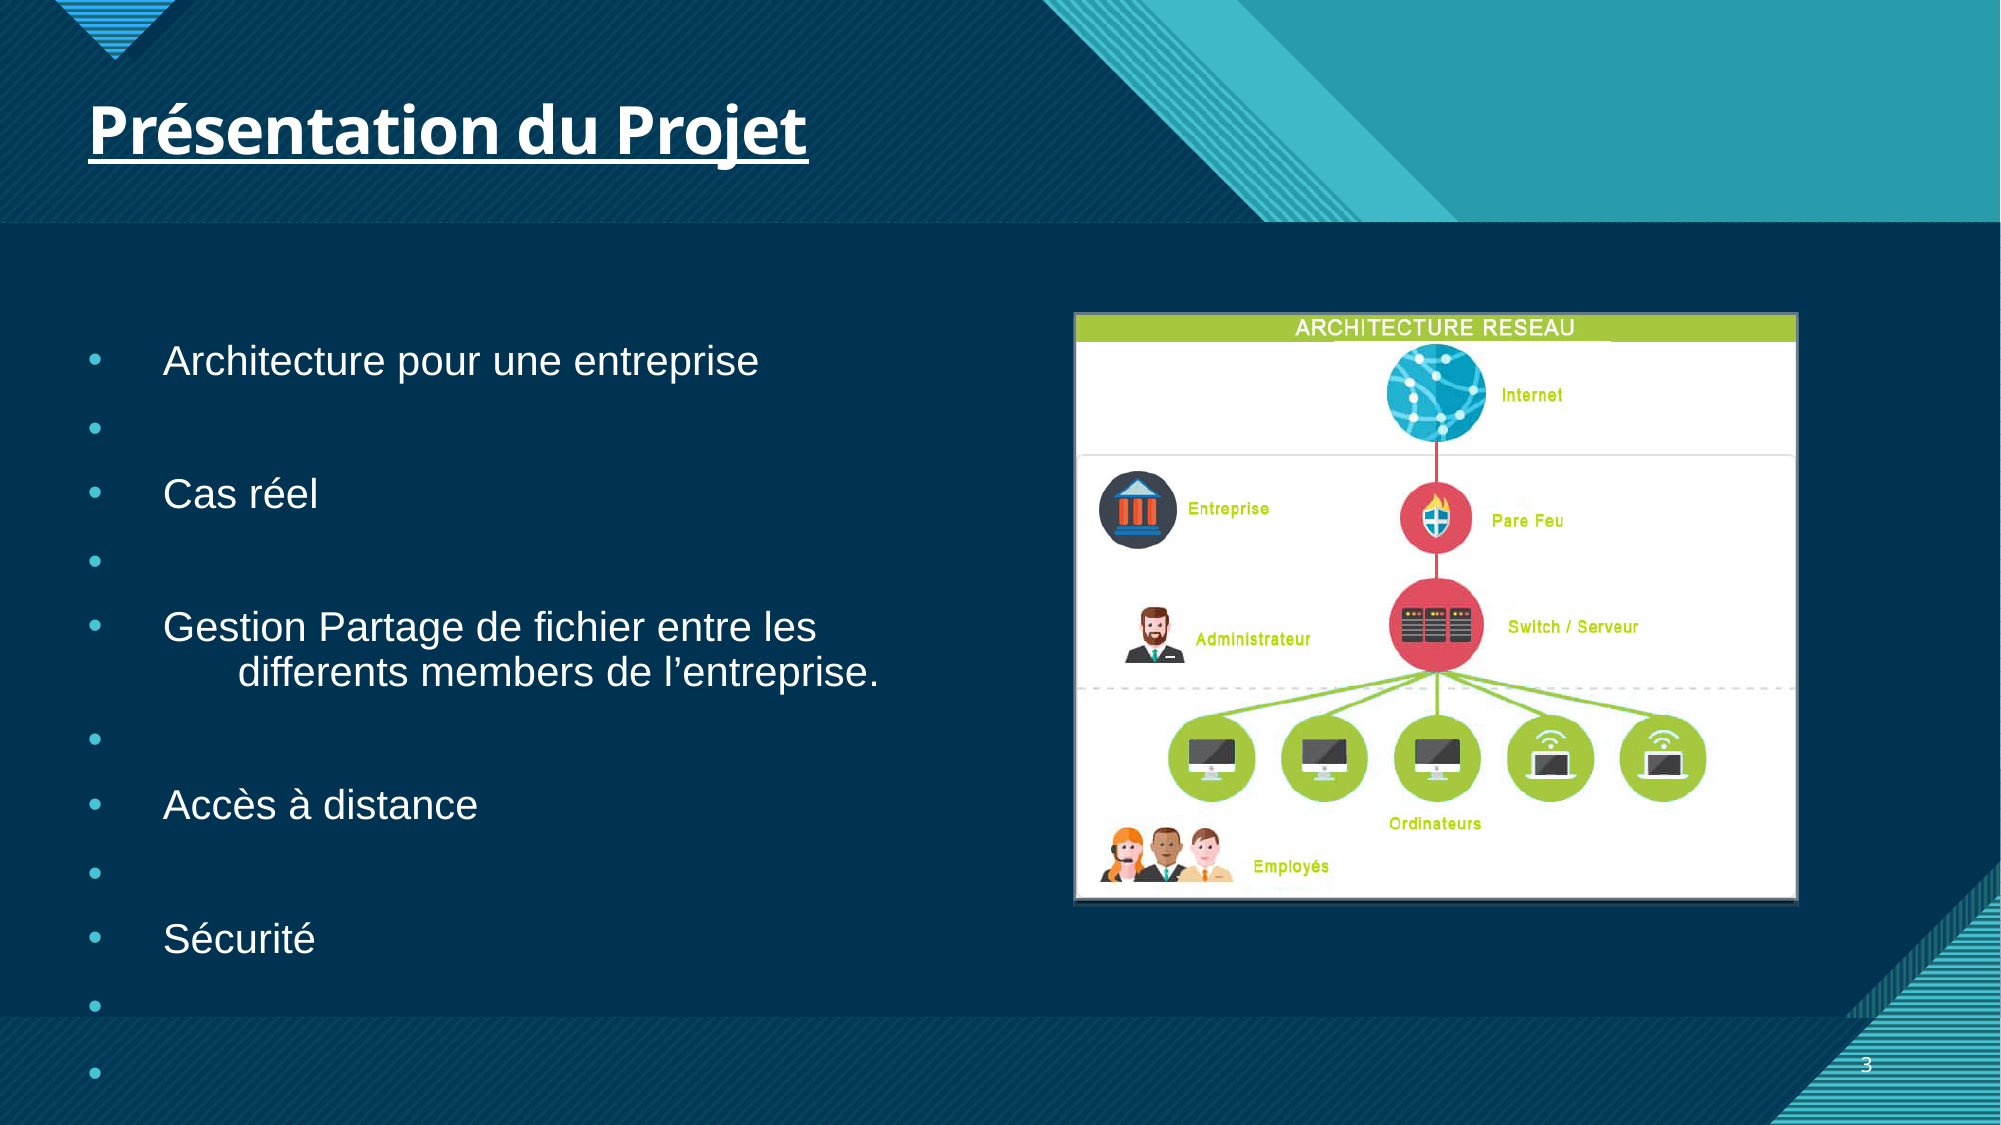

# Présentation du Projet
Architecture pour une entreprise
Cas réel
Gestion Partage de fichier entre les differents members de l’entreprise.
Accès à distance
Sécurité